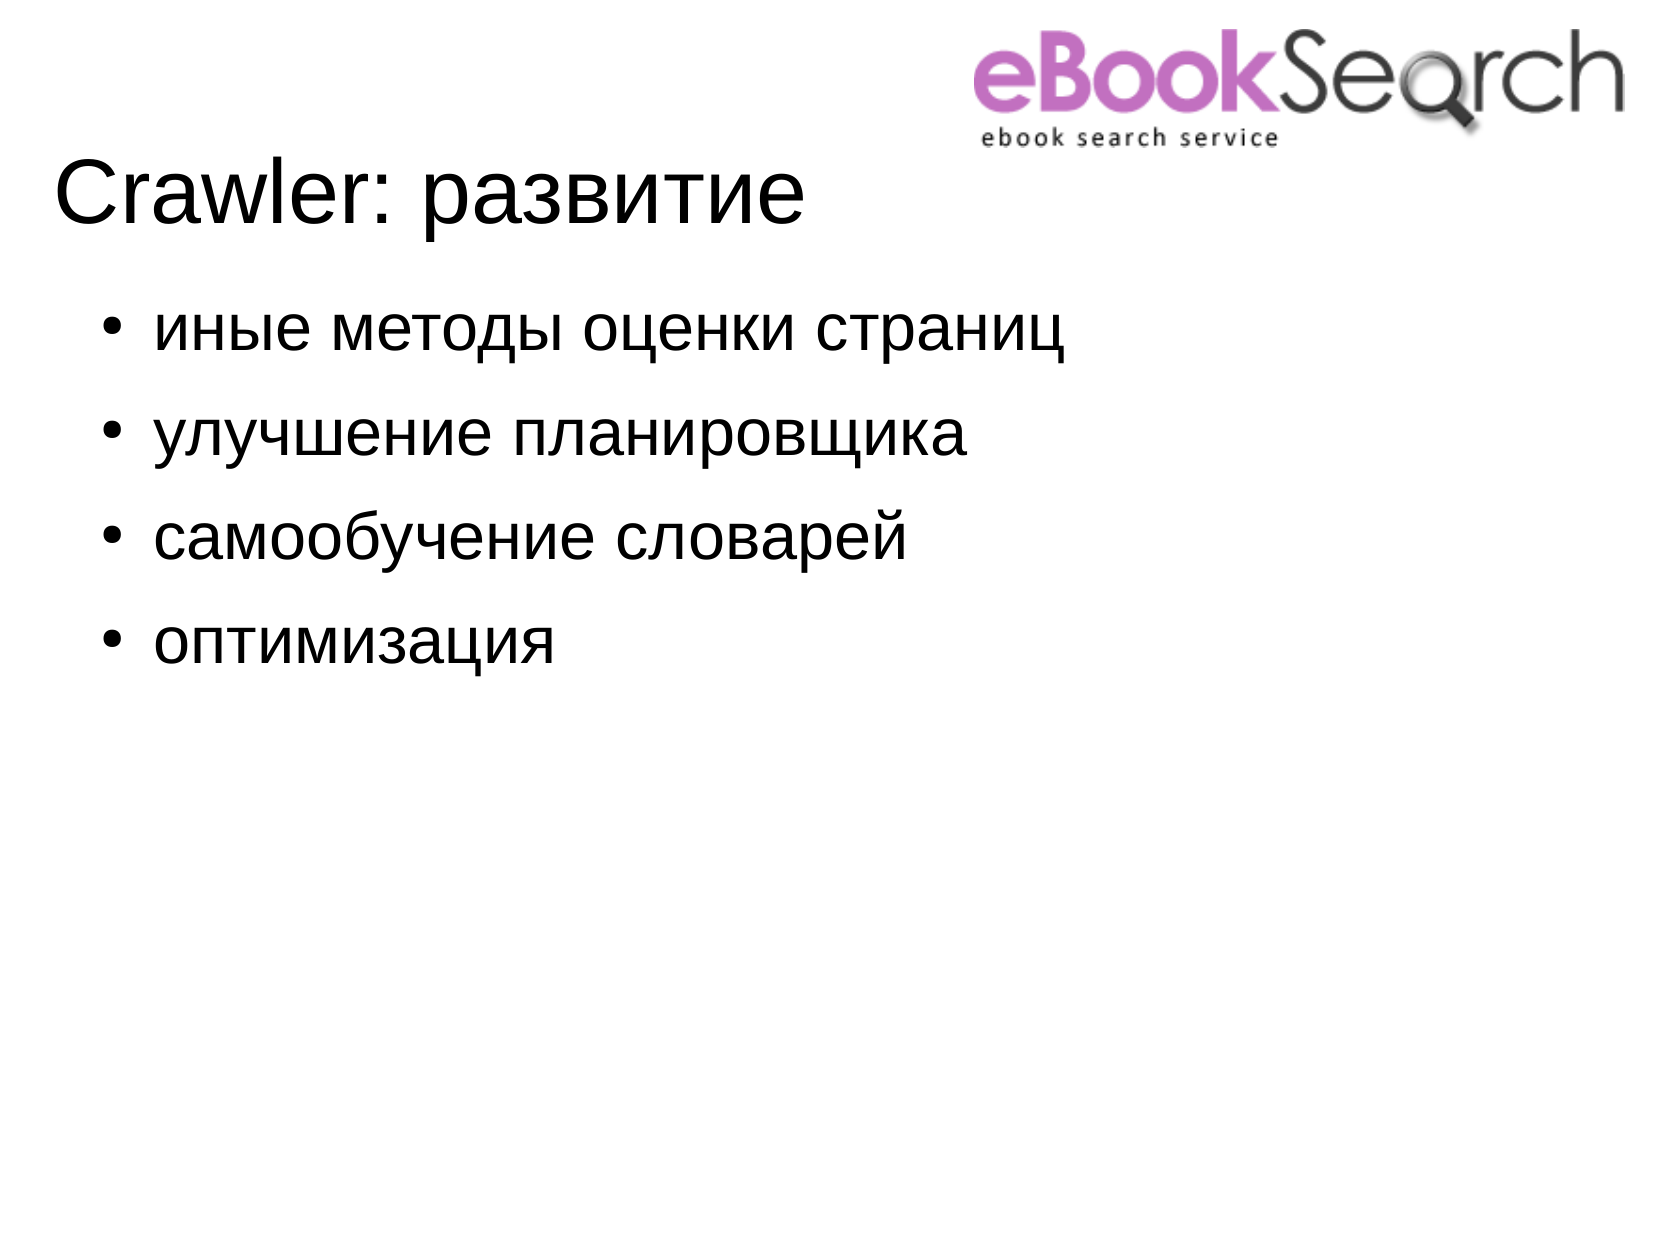

# Crawler: развитие
иные методы оценки страниц
улучшение планировщика
самообучение словарей
оптимизация